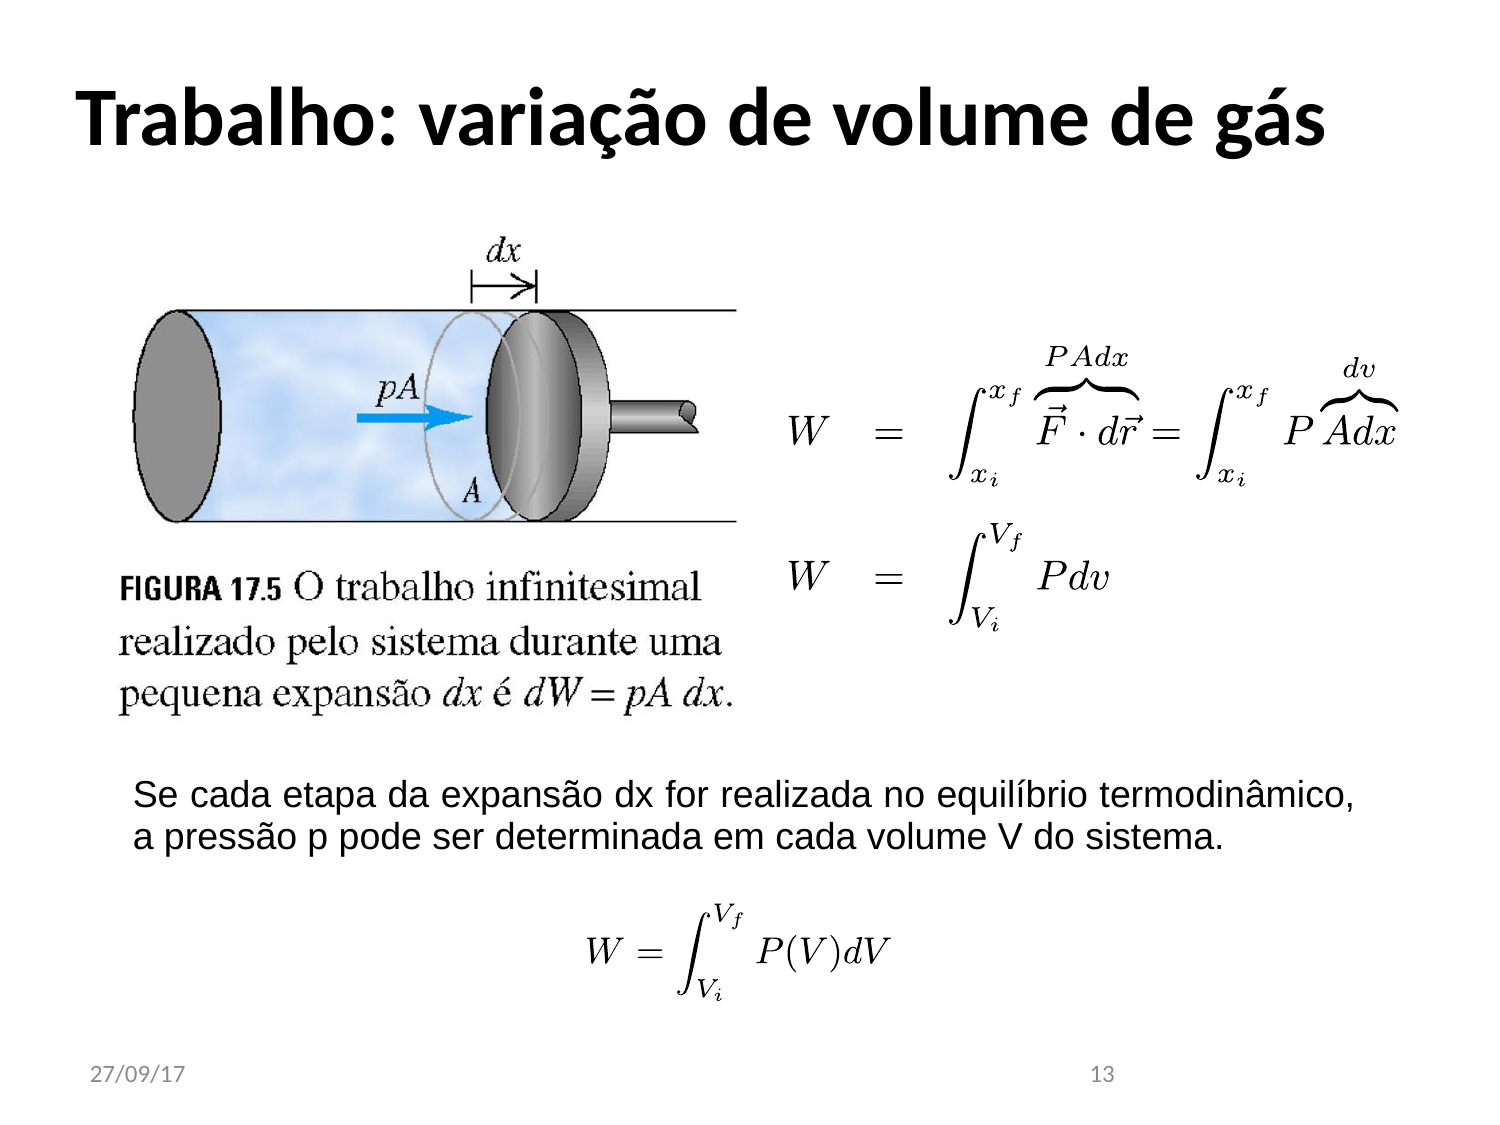

Trabalho: variação de volume de gás
Se cada etapa da expansão dx for realizada no equilíbrio termodinâmico, a pressão p pode ser determinada em cada volume V do sistema.
27/09/17